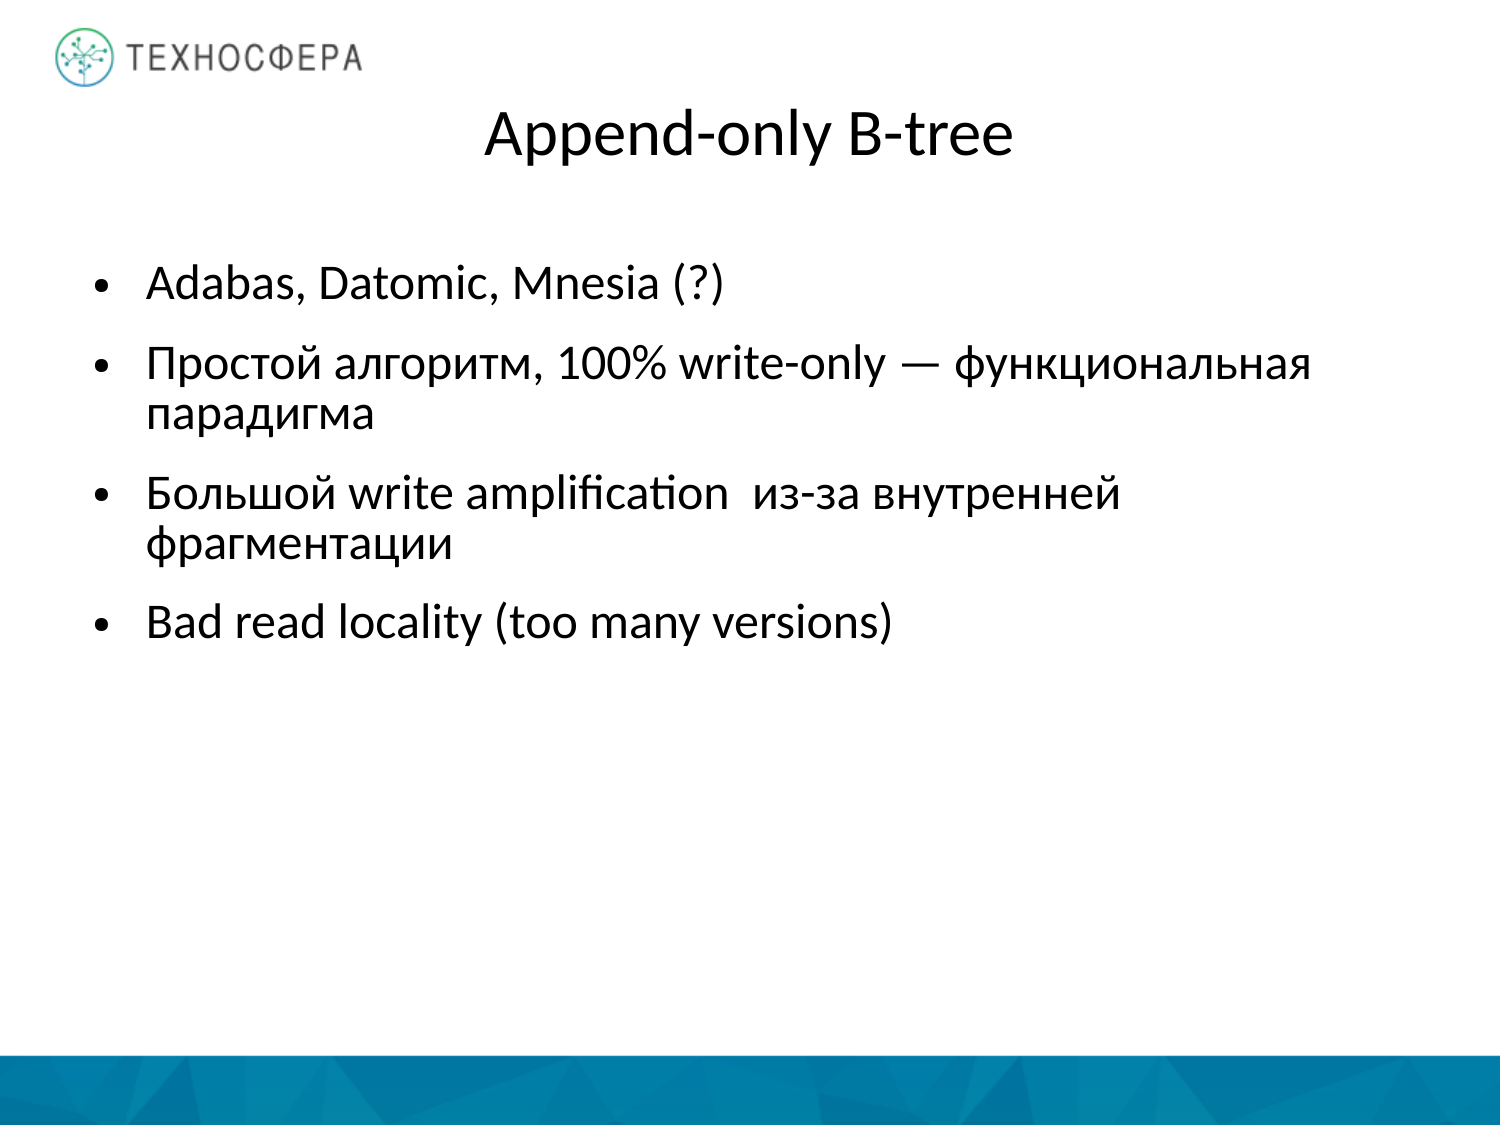

# Append-only B-tree
Adabas, Datomic, Mnesia (?)
Простой алгоритм, 100% write-only — функциональная парадигма
Большой write amplification из-за внутренней фрагментации
Bad read locality (too many versions)